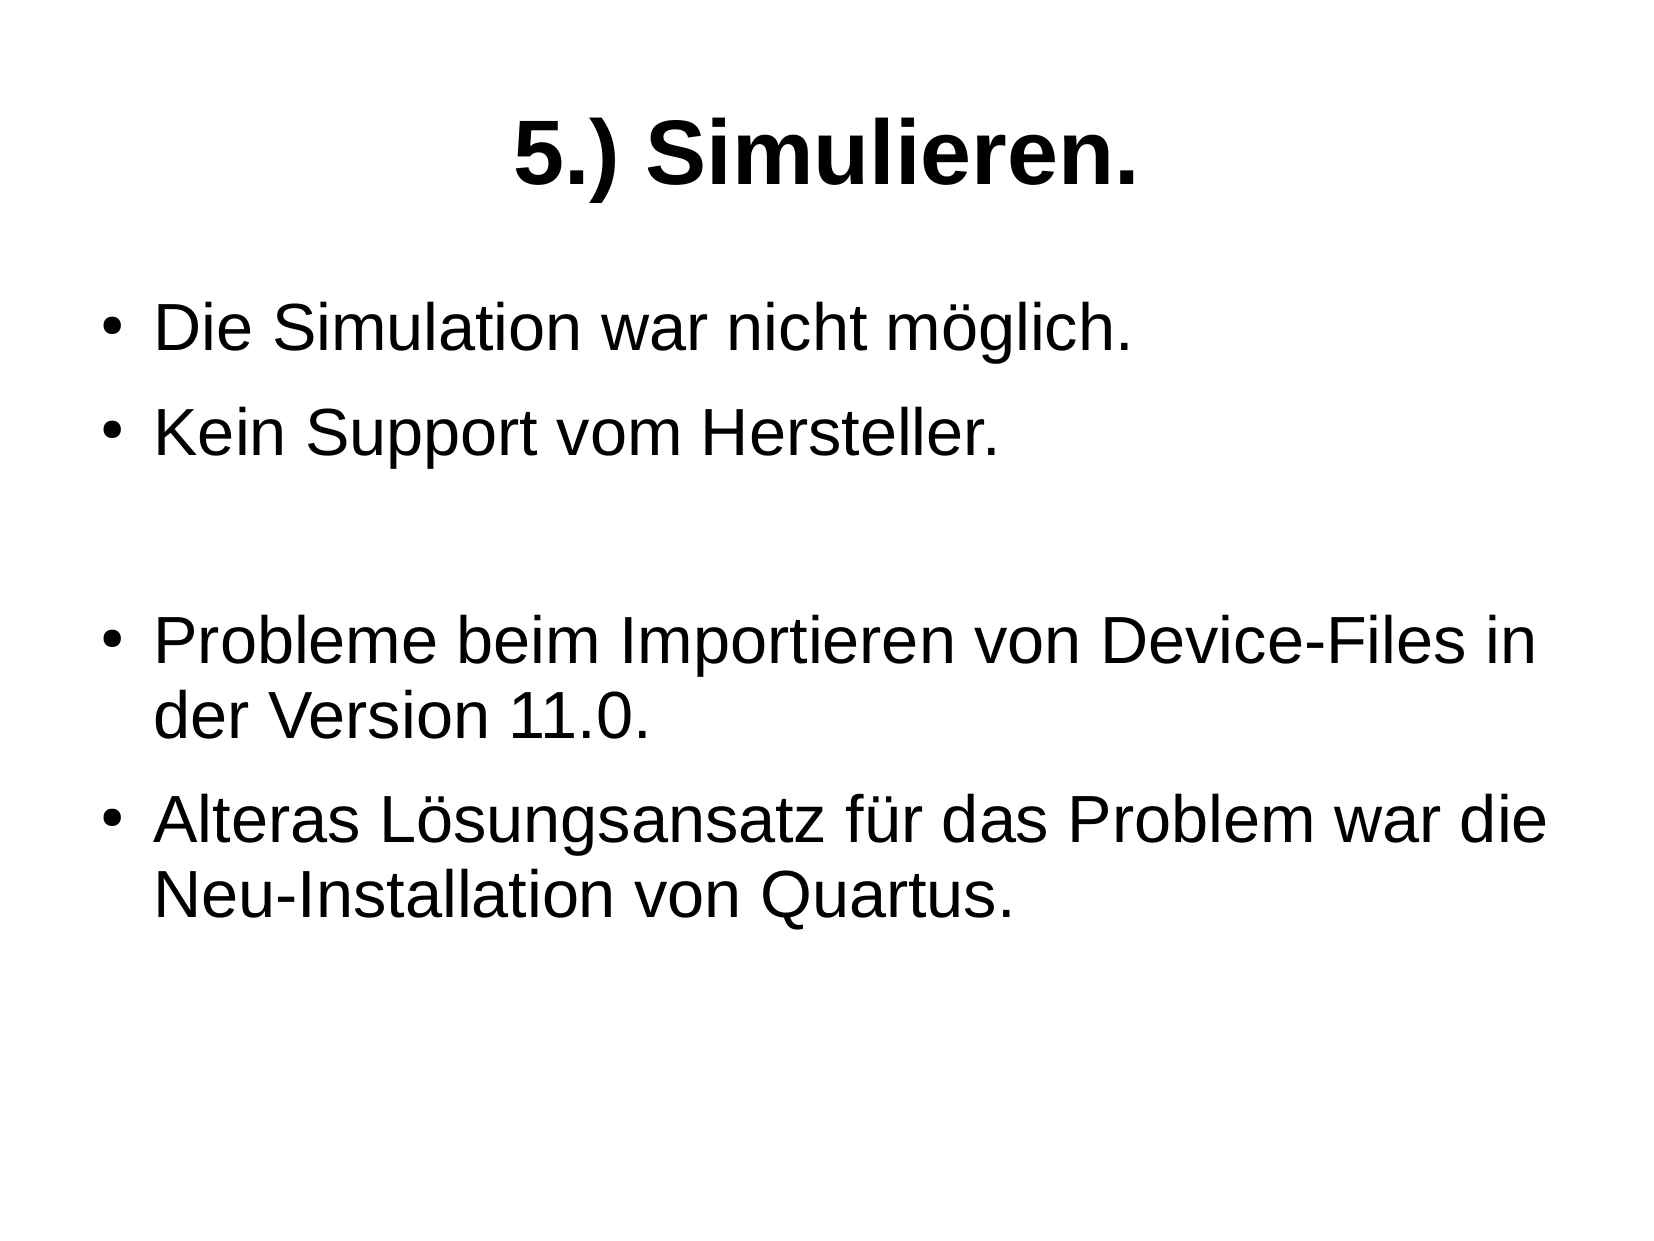

# 5.) Simulieren.
Die Simulation war nicht möglich.
Kein Support vom Hersteller.
Probleme beim Importieren von Device-Files in der Version 11.0.
Alteras Lösungsansatz für das Problem war die Neu-Installation von Quartus.